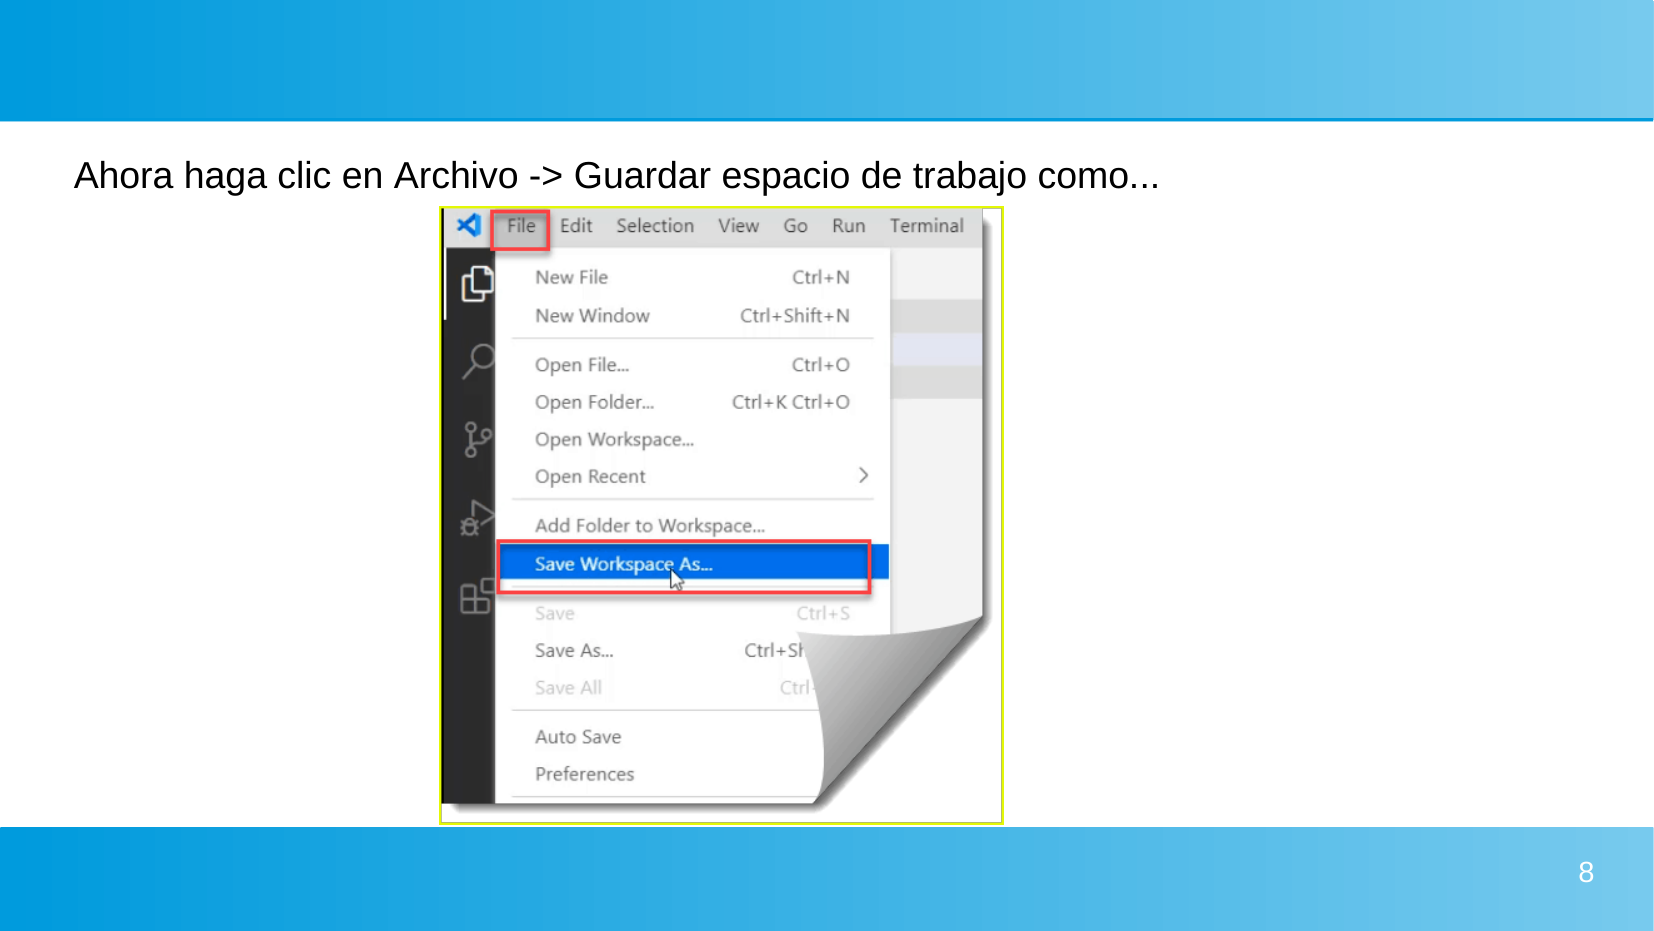

#
Ahora haga clic en Archivo -> Guardar espacio de trabajo como...
8